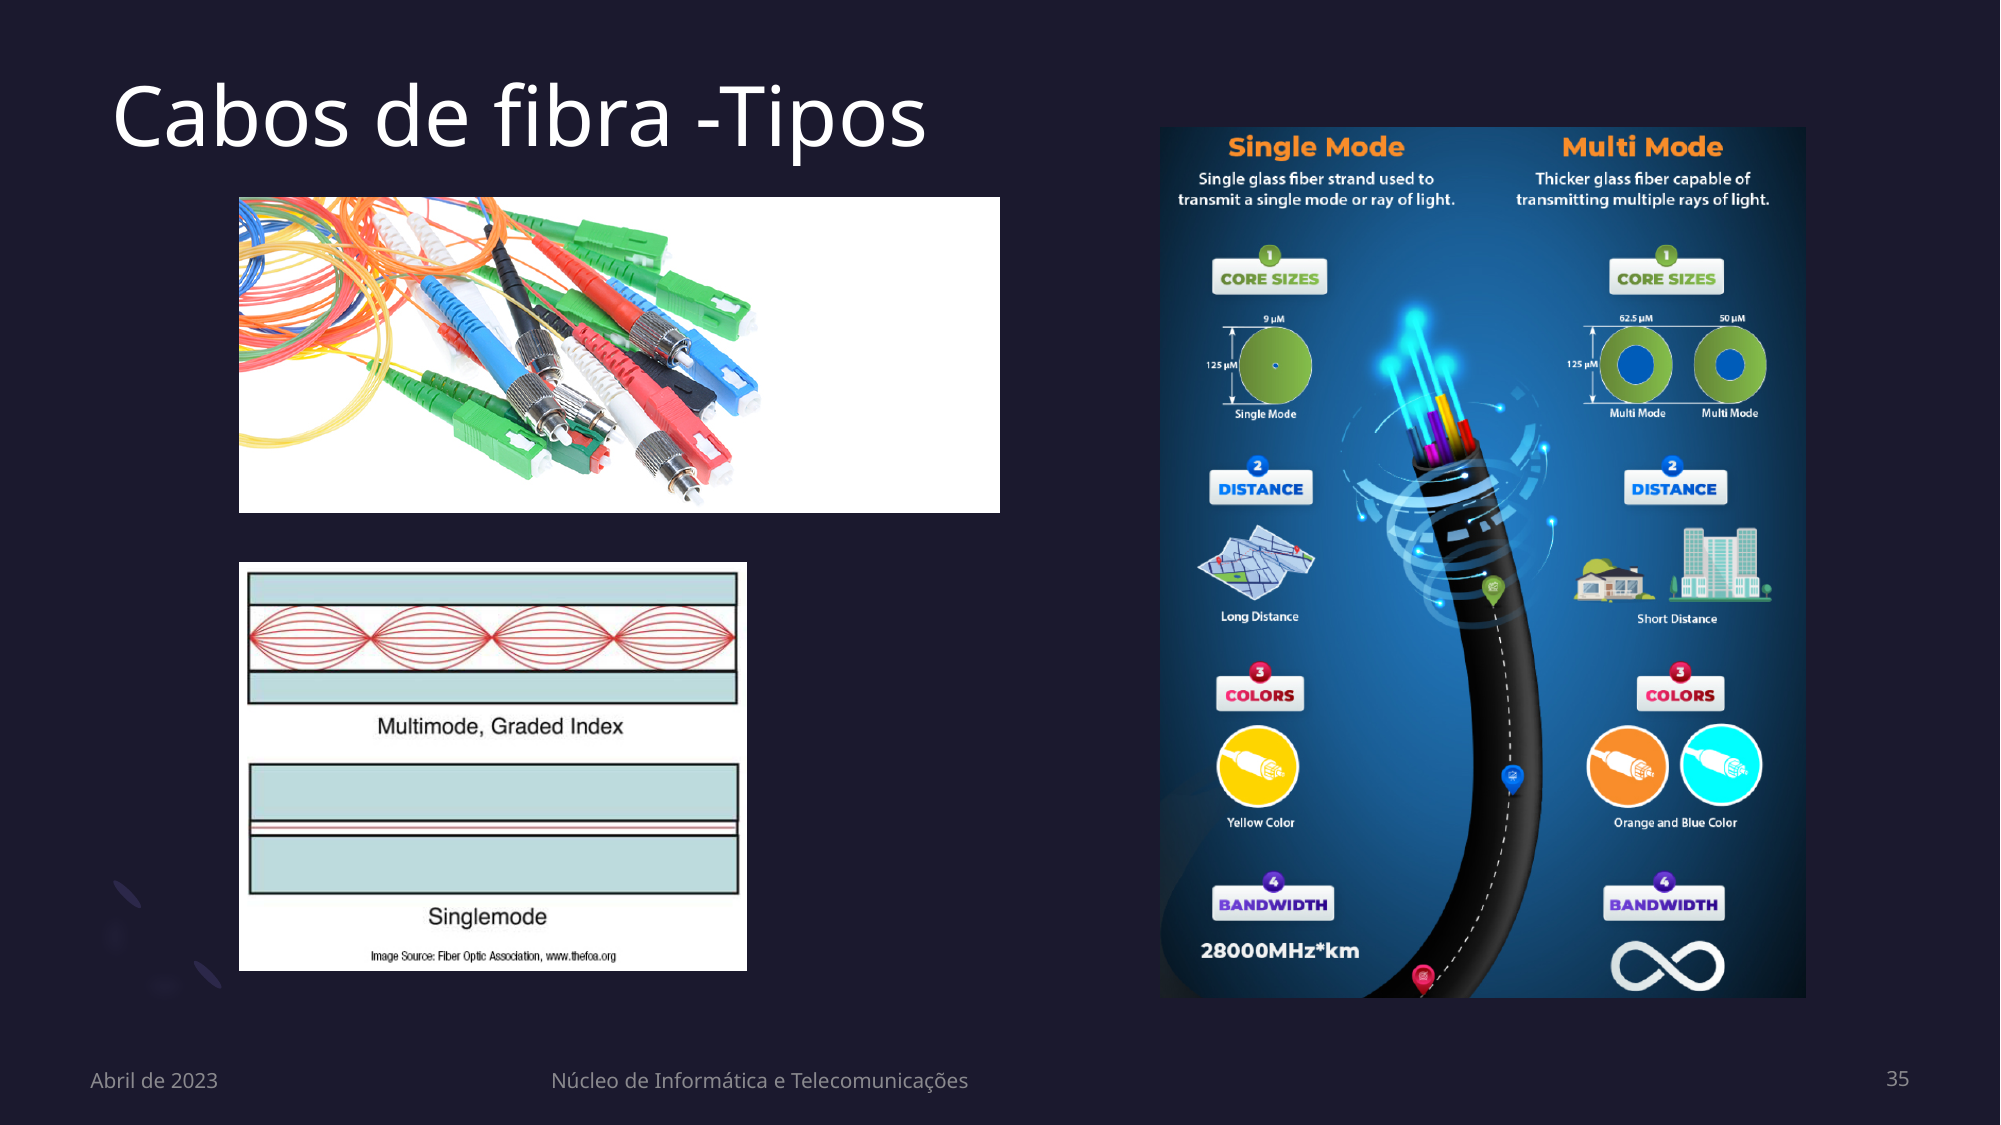

Cabos de fibra -Tipos
Abril de 2023
Núcleo de Informática e Telecomunicações